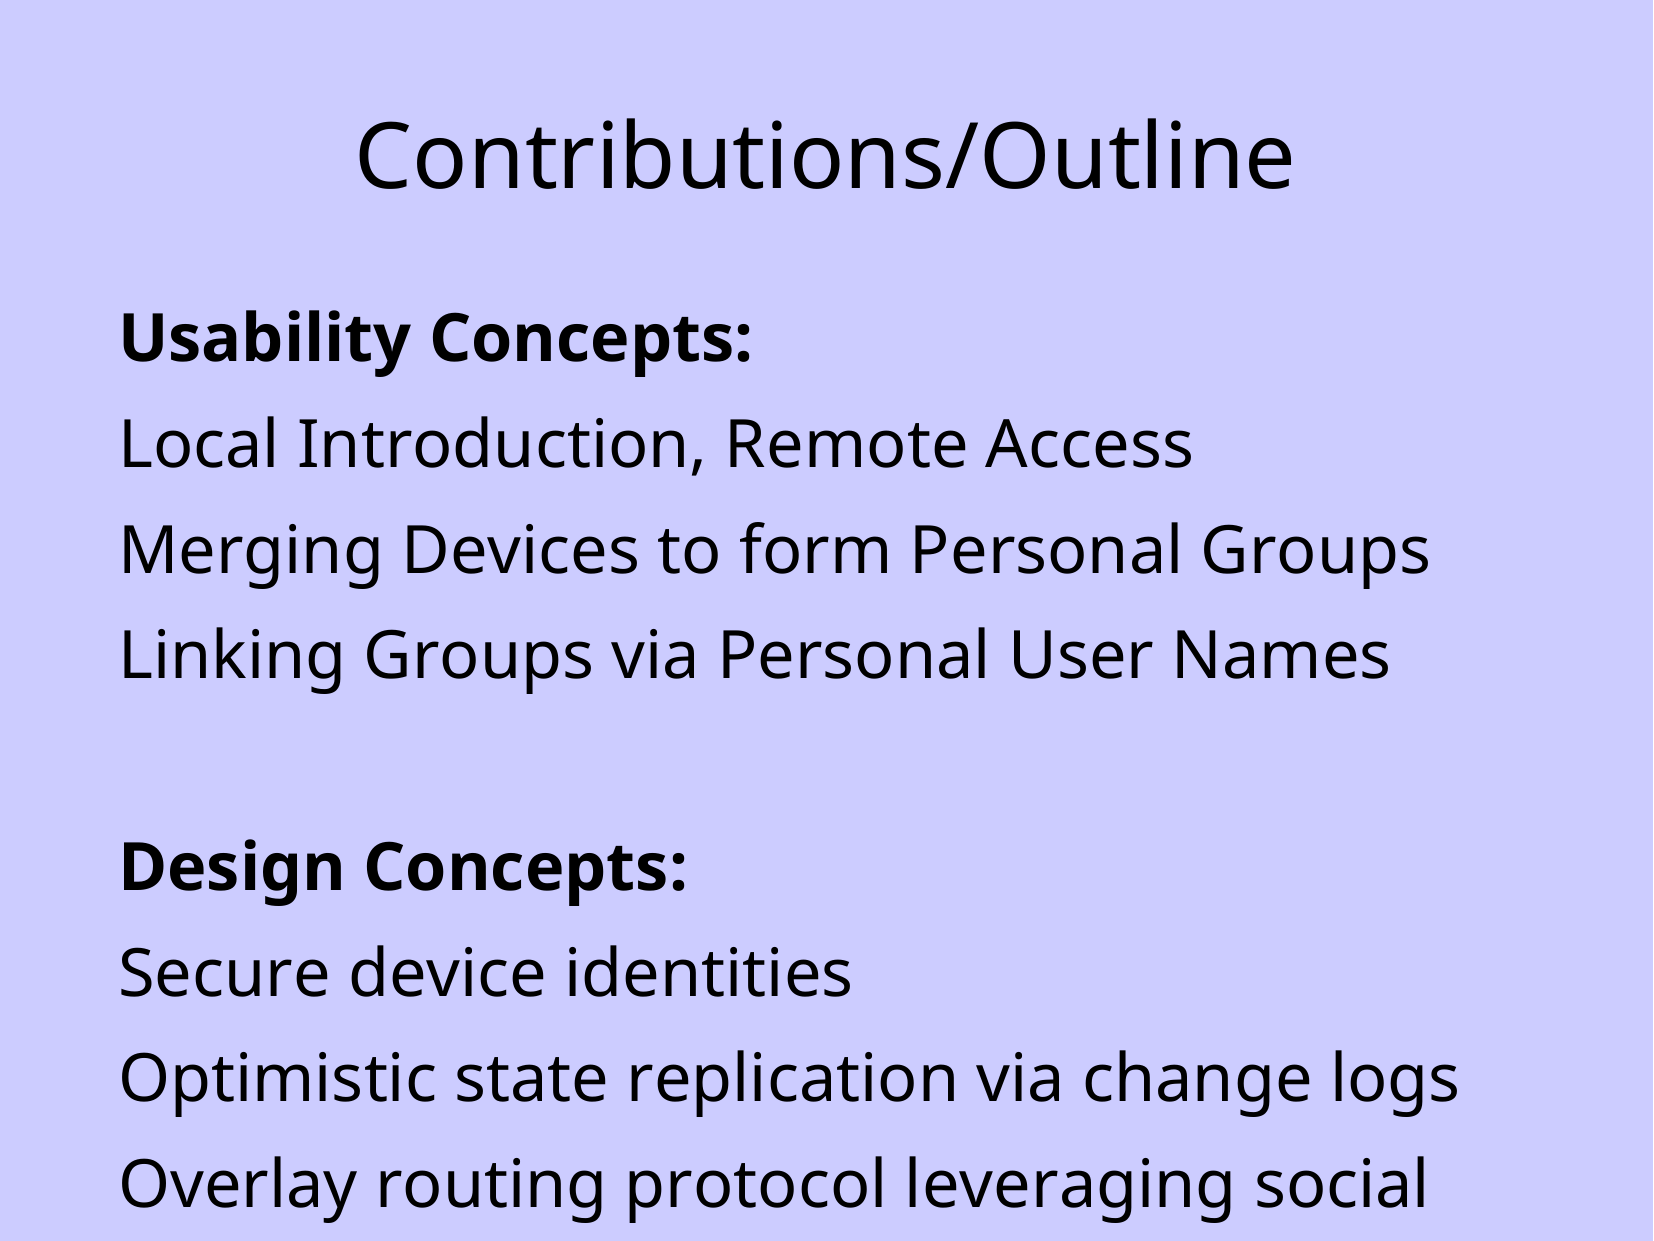

# Contributions/Outline
Usability Concepts:
Local Introduction, Remote Access
Merging Devices to form Personal Groups
Linking Groups via Personal User Names
Design Concepts:
Secure device identities
Optimistic state replication via change logs
Overlay routing protocol leveraging social links